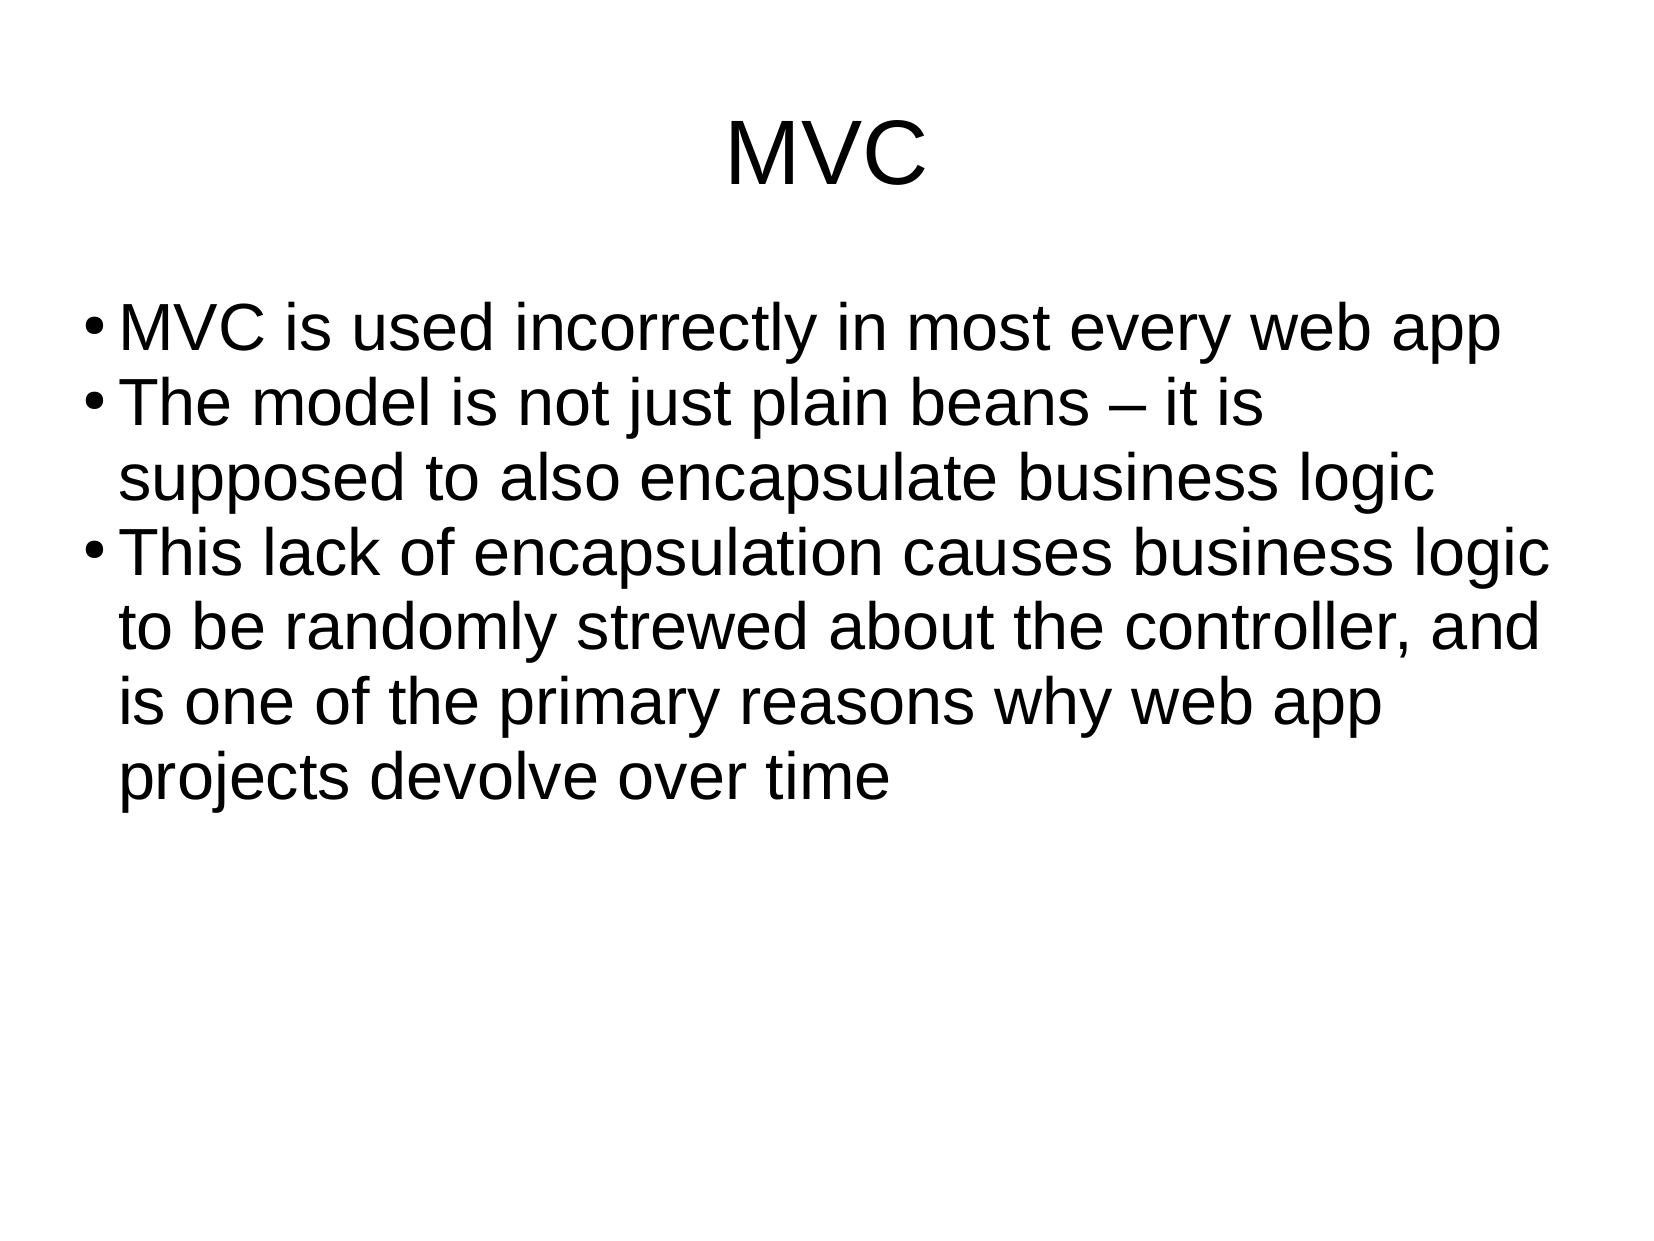

# MVC
MVC is used incorrectly in most every web app
The model is not just plain beans – it is supposed to also encapsulate business logic
This lack of encapsulation causes business logic to be randomly strewed about the controller, and is one of the primary reasons why web app projects devolve over time